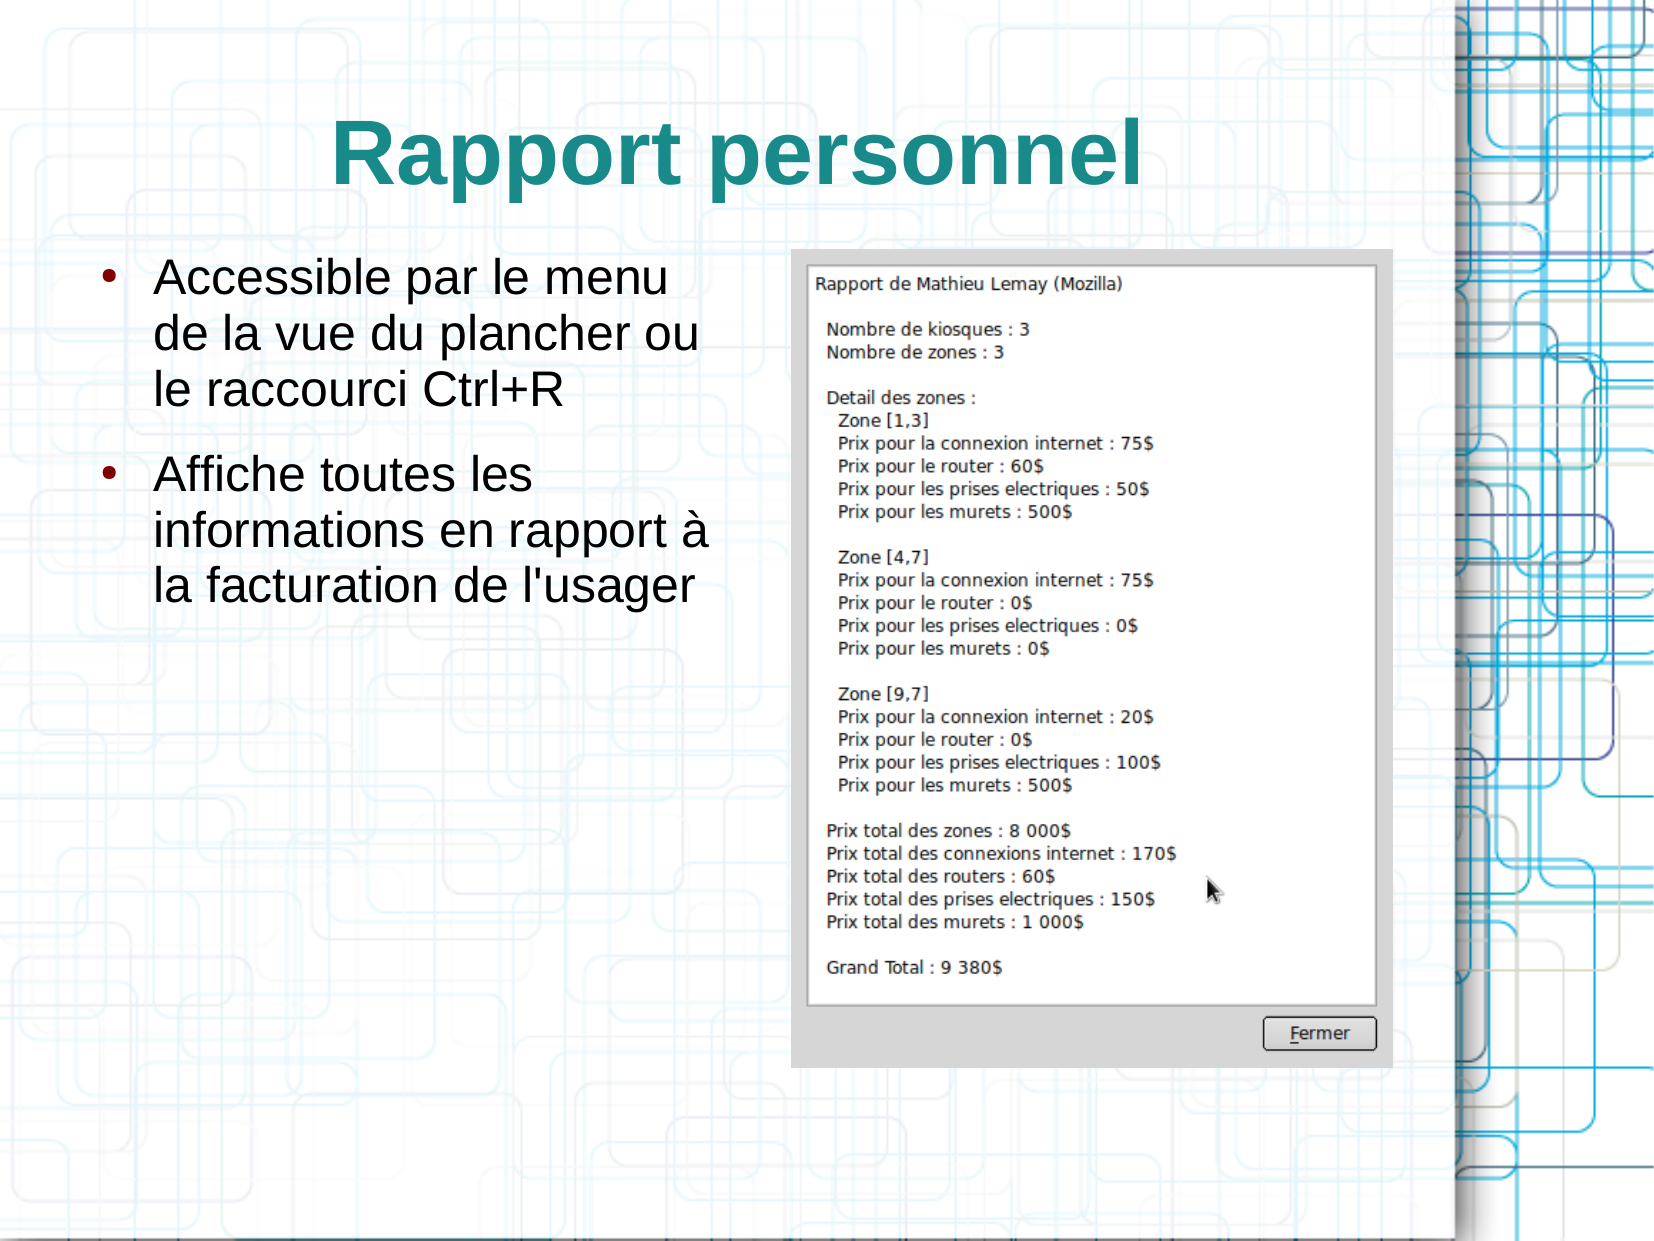

# Rapport personnel
Accessible par le menu de la vue du plancher ou le raccourci Ctrl+R
Affiche toutes les informations en rapport à la facturation de l'usager